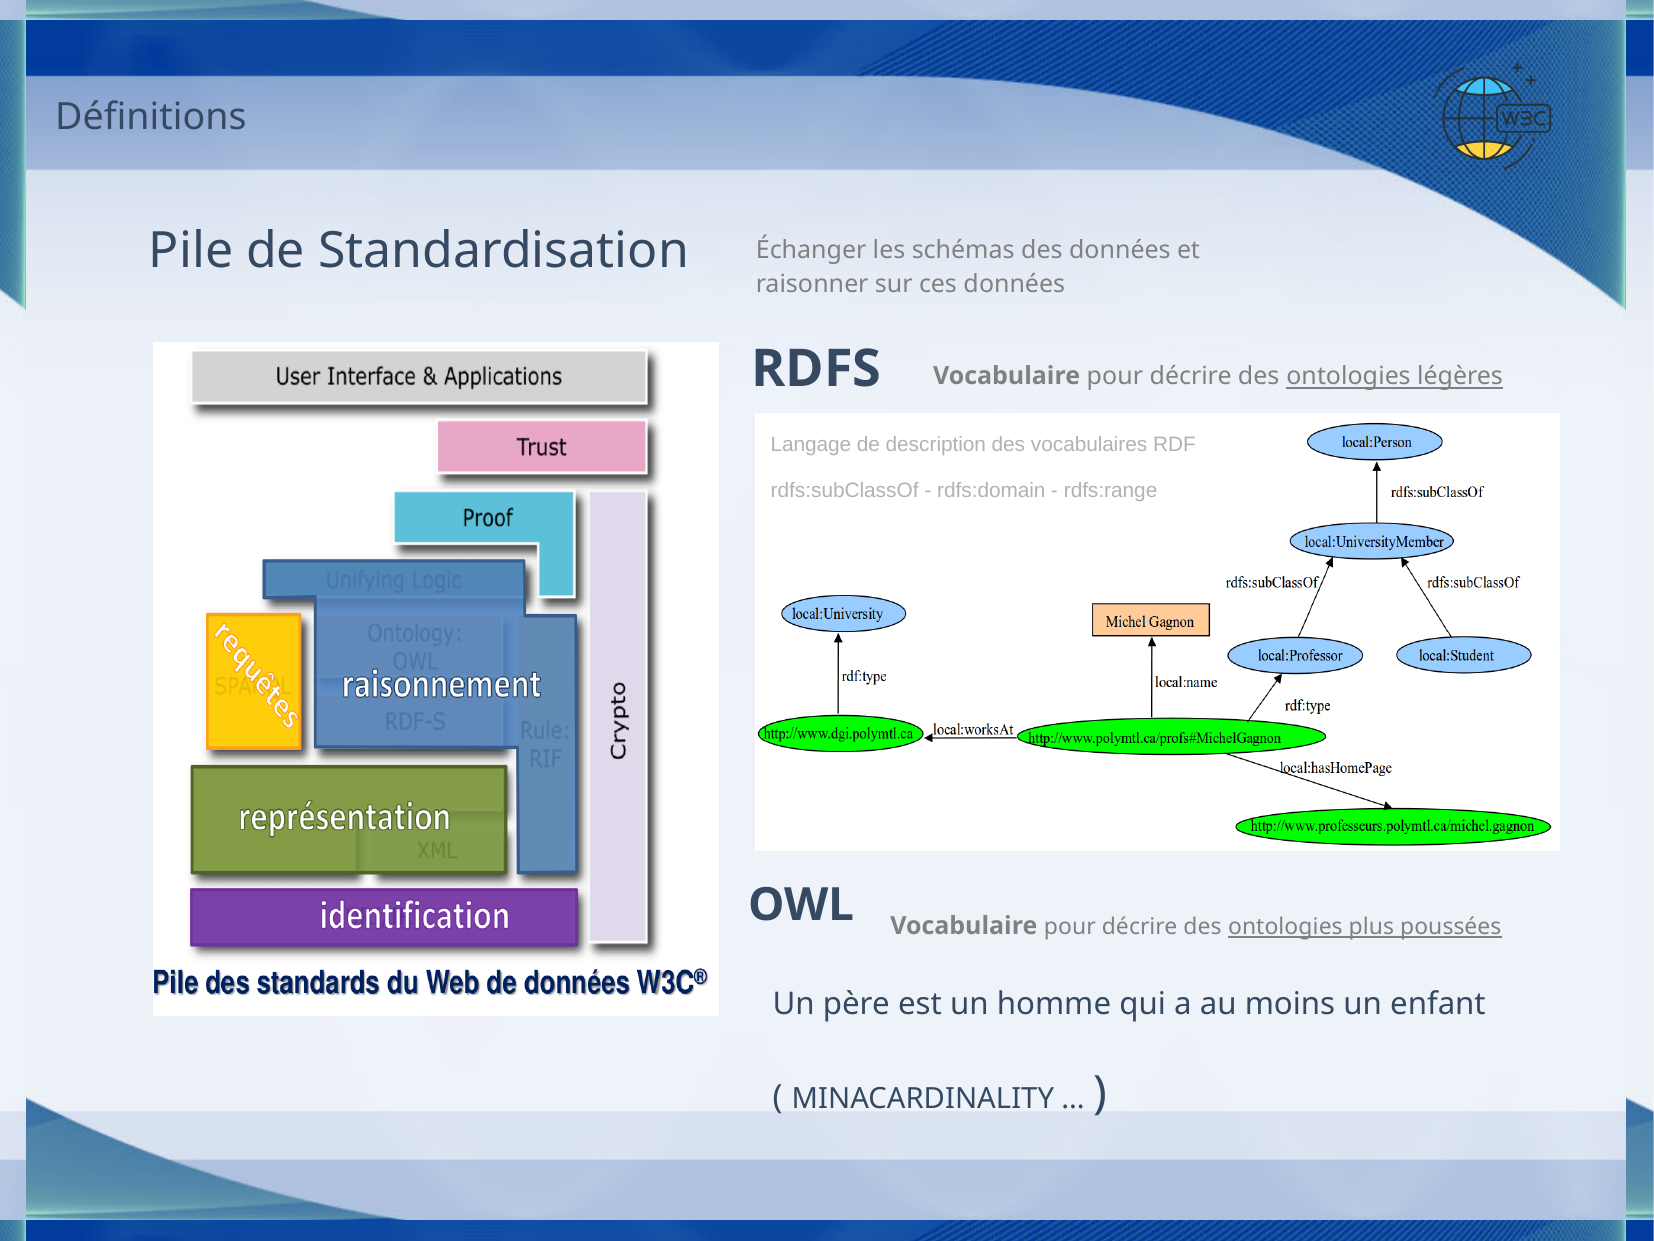

Définitions
# Pile de Standardisation
Échanger les schémas des données et
raisonner sur ces données
 RDFS
Vocabulaire pour décrire des ontologies légères
Langage de description des vocabulaires RDF
rdfs:subClassOf - rdfs:domain - rdfs:range
 OWL 
 Un père est un homme qui a au moins un enfant
 ( MINACARDINALITY ... )
Vocabulaire pour décrire des ontologies plus poussées